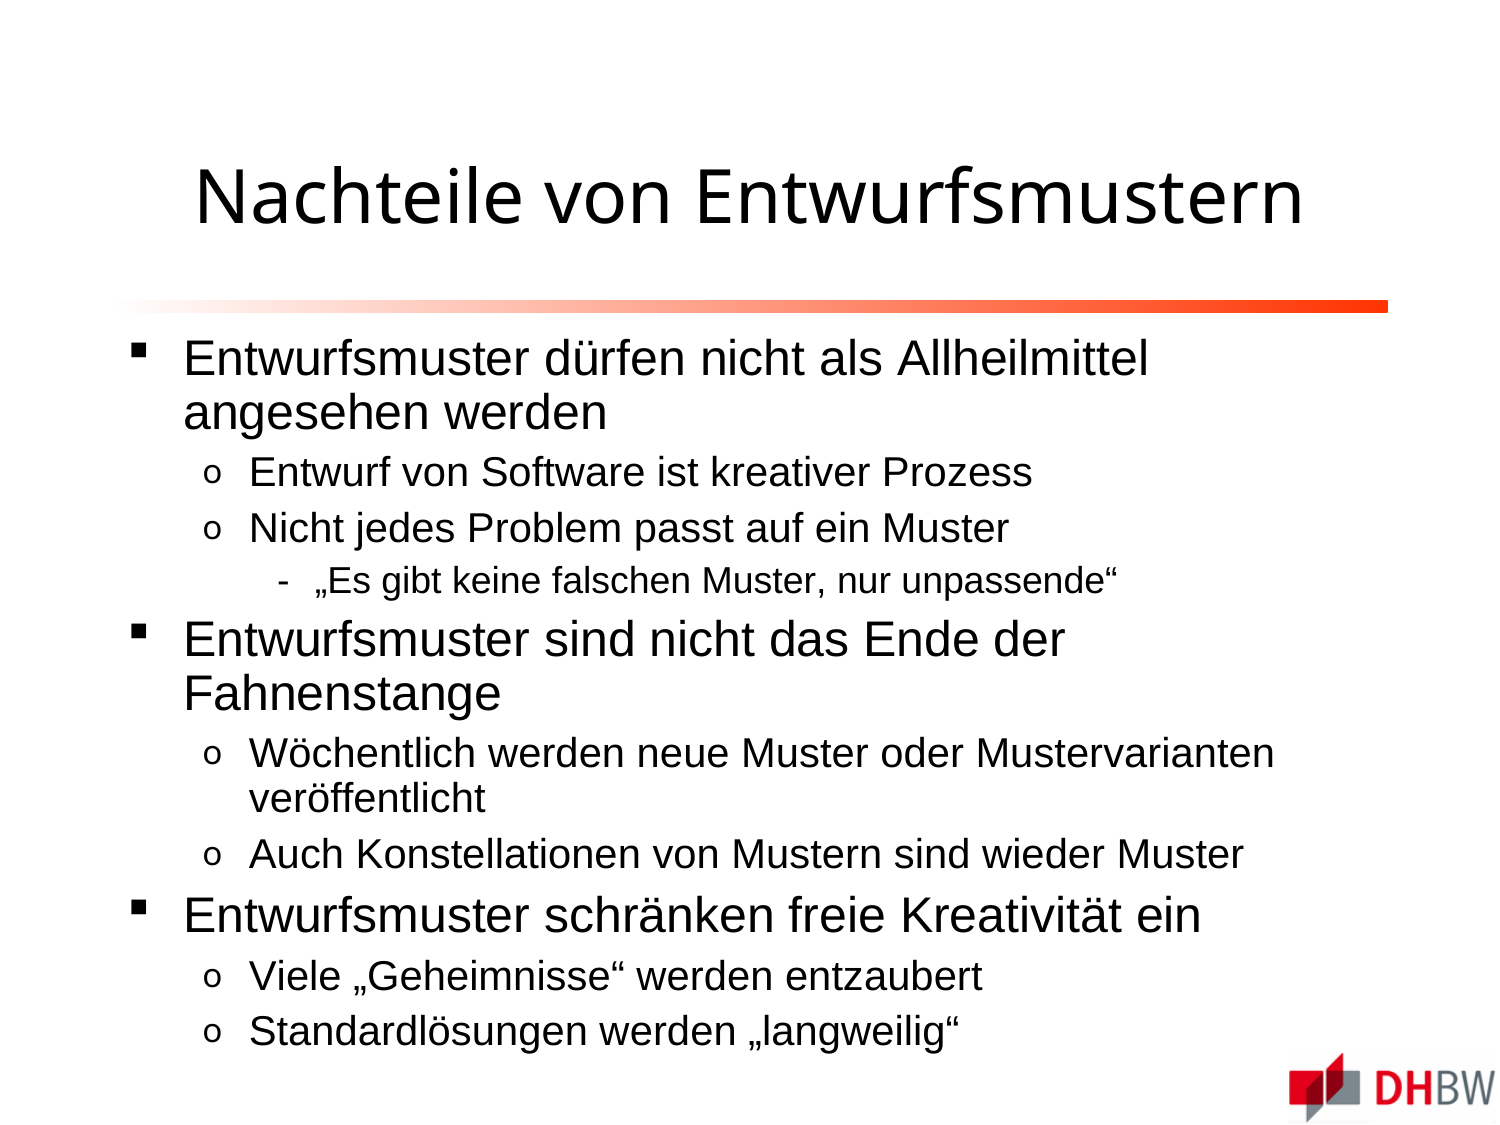

# Nachteile von Entwurfsmustern
Entwurfsmuster dürfen nicht als Allheilmittel angesehen werden
Entwurf von Software ist kreativer Prozess
Nicht jedes Problem passt auf ein Muster
„Es gibt keine falschen Muster, nur unpassende“
Entwurfsmuster sind nicht das Ende der Fahnenstange
Wöchentlich werden neue Muster oder Mustervarianten veröffentlicht
Auch Konstellationen von Mustern sind wieder Muster
Entwurfsmuster schränken freie Kreativität ein
Viele „Geheimnisse“ werden entzaubert
Standardlösungen werden „langweilig“